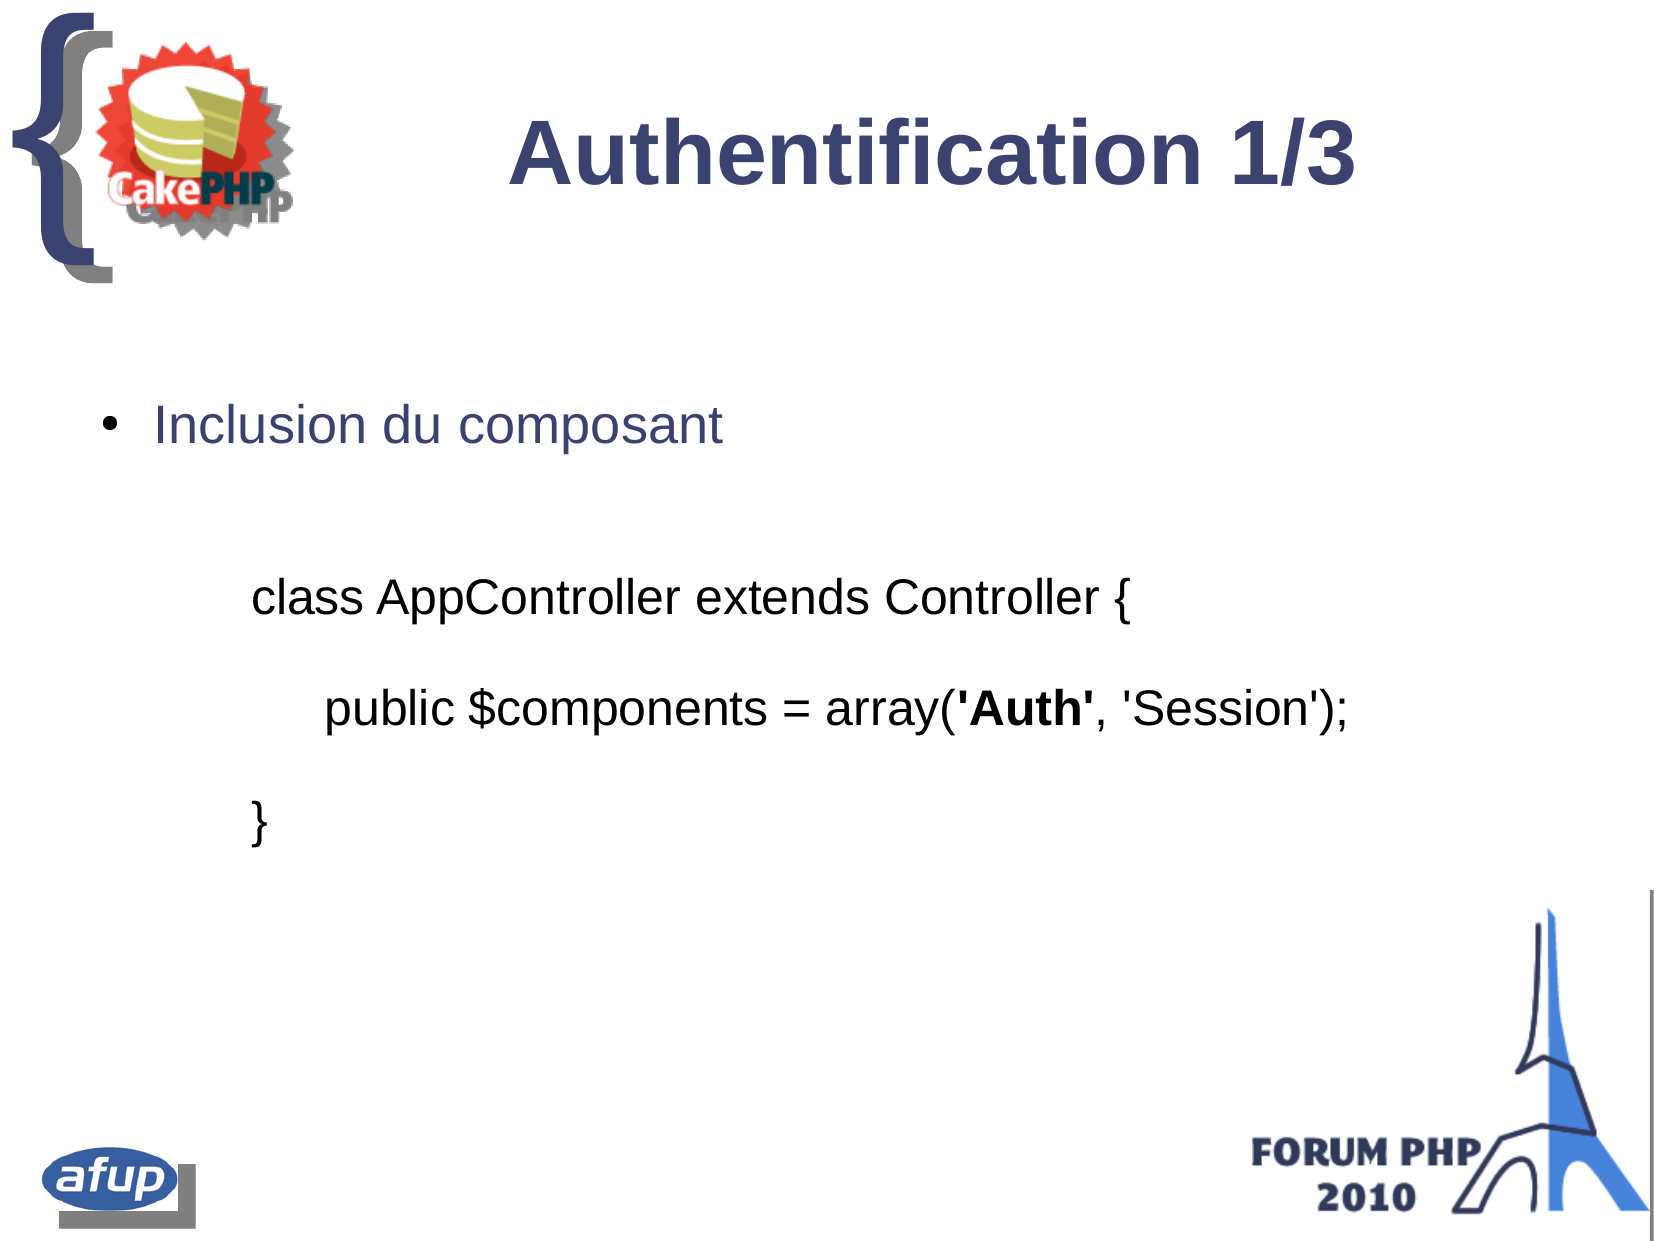

# Authentification 1/3
Inclusion du composant
class AppController extends Controller {
	public $components = array('Auth', 'Session');
}